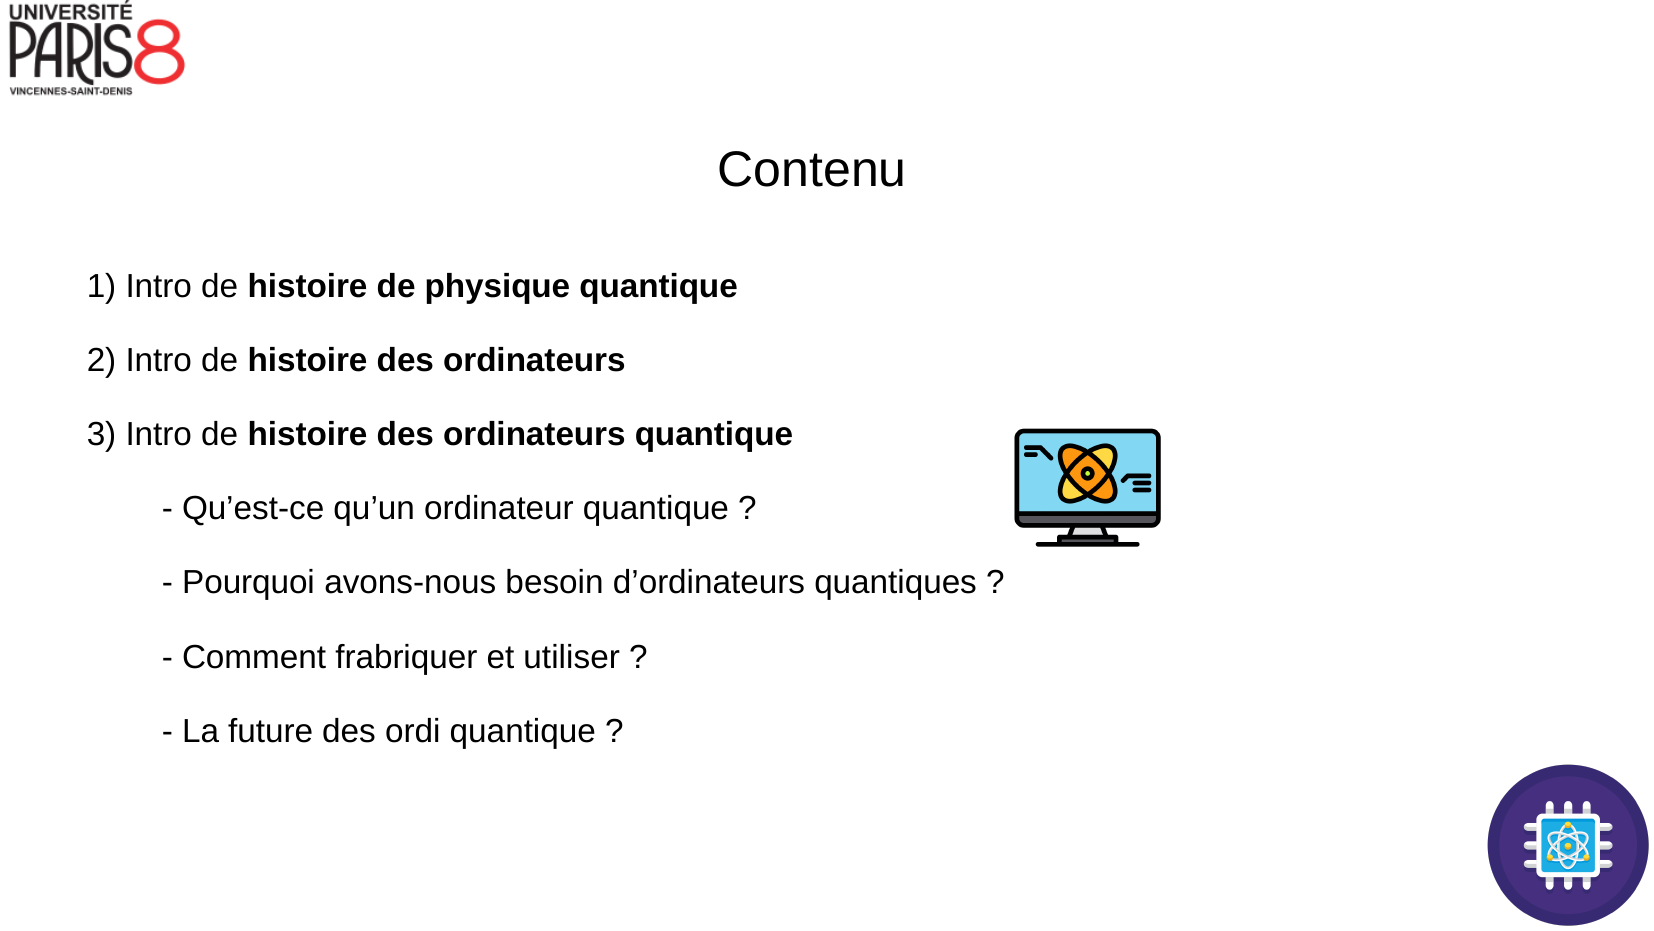

# Contenu
1) Intro de histoire de physique quantique
2) Intro de histoire des ordinateurs
3) Intro de histoire des ordinateurs quantique
	- Qu’est-ce qu’un ordinateur quantique ?
	- Pourquoi avons-nous besoin d’ordinateurs quantiques ?
	- Comment frabriquer et utiliser ?
	- La future des ordi quantique ?